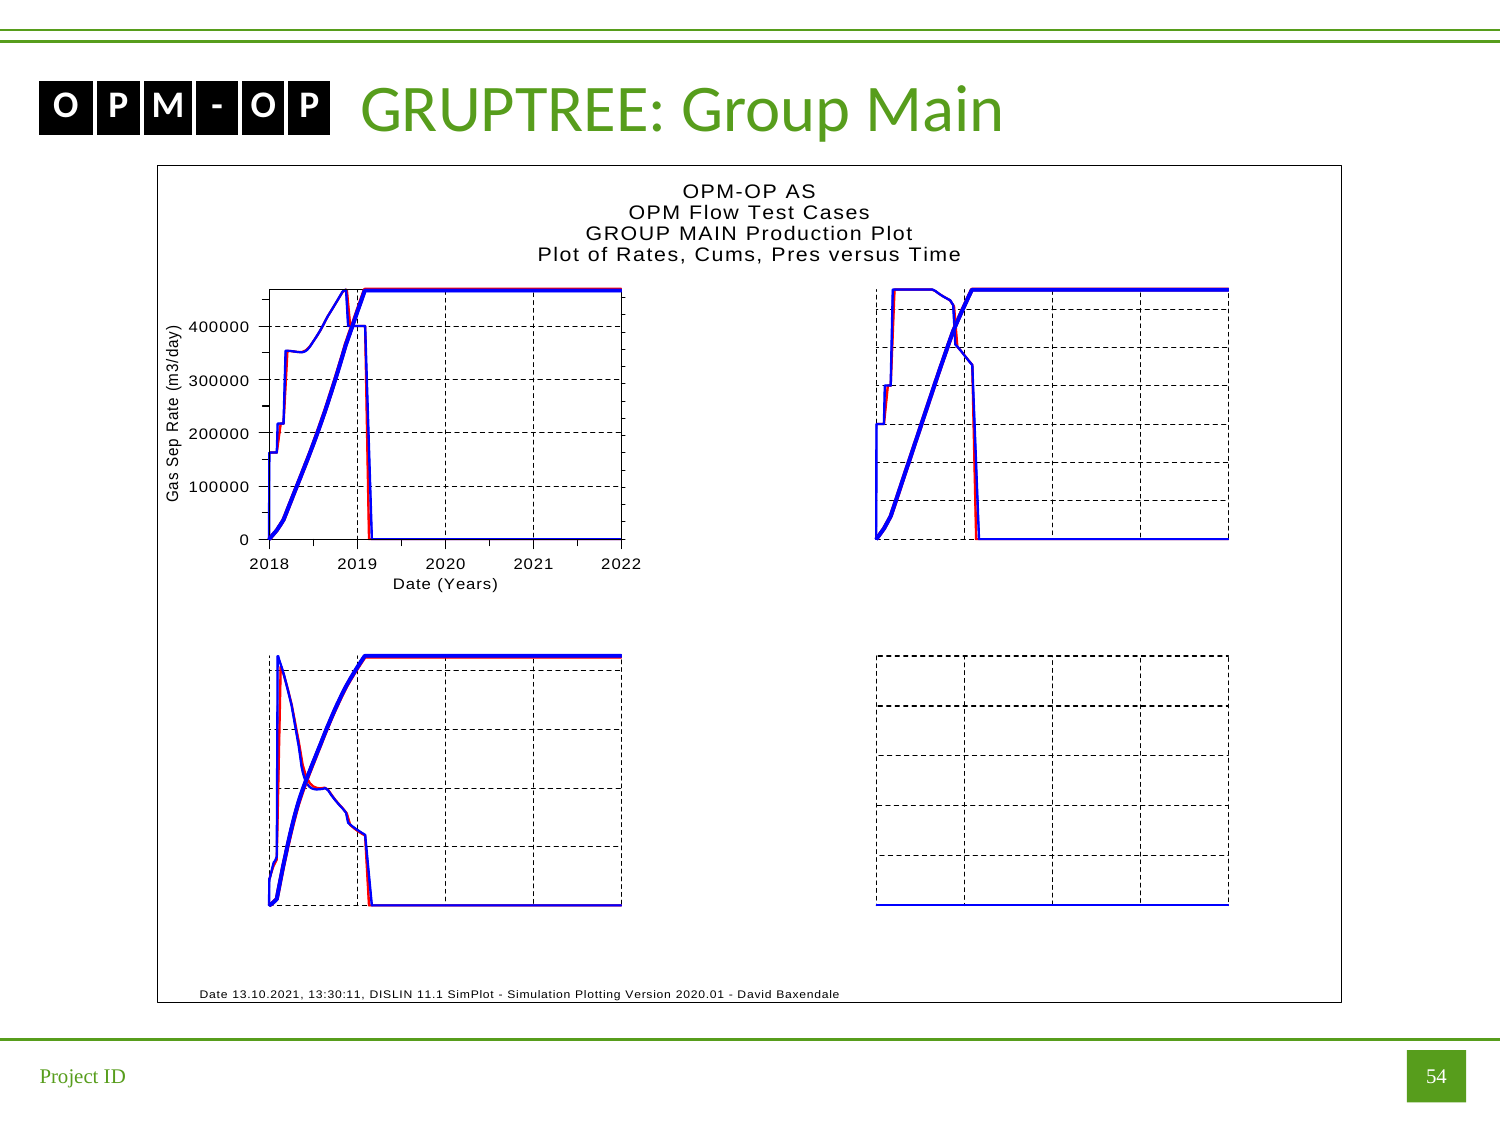

# GRUPTREE: Group Main
Project ID
54